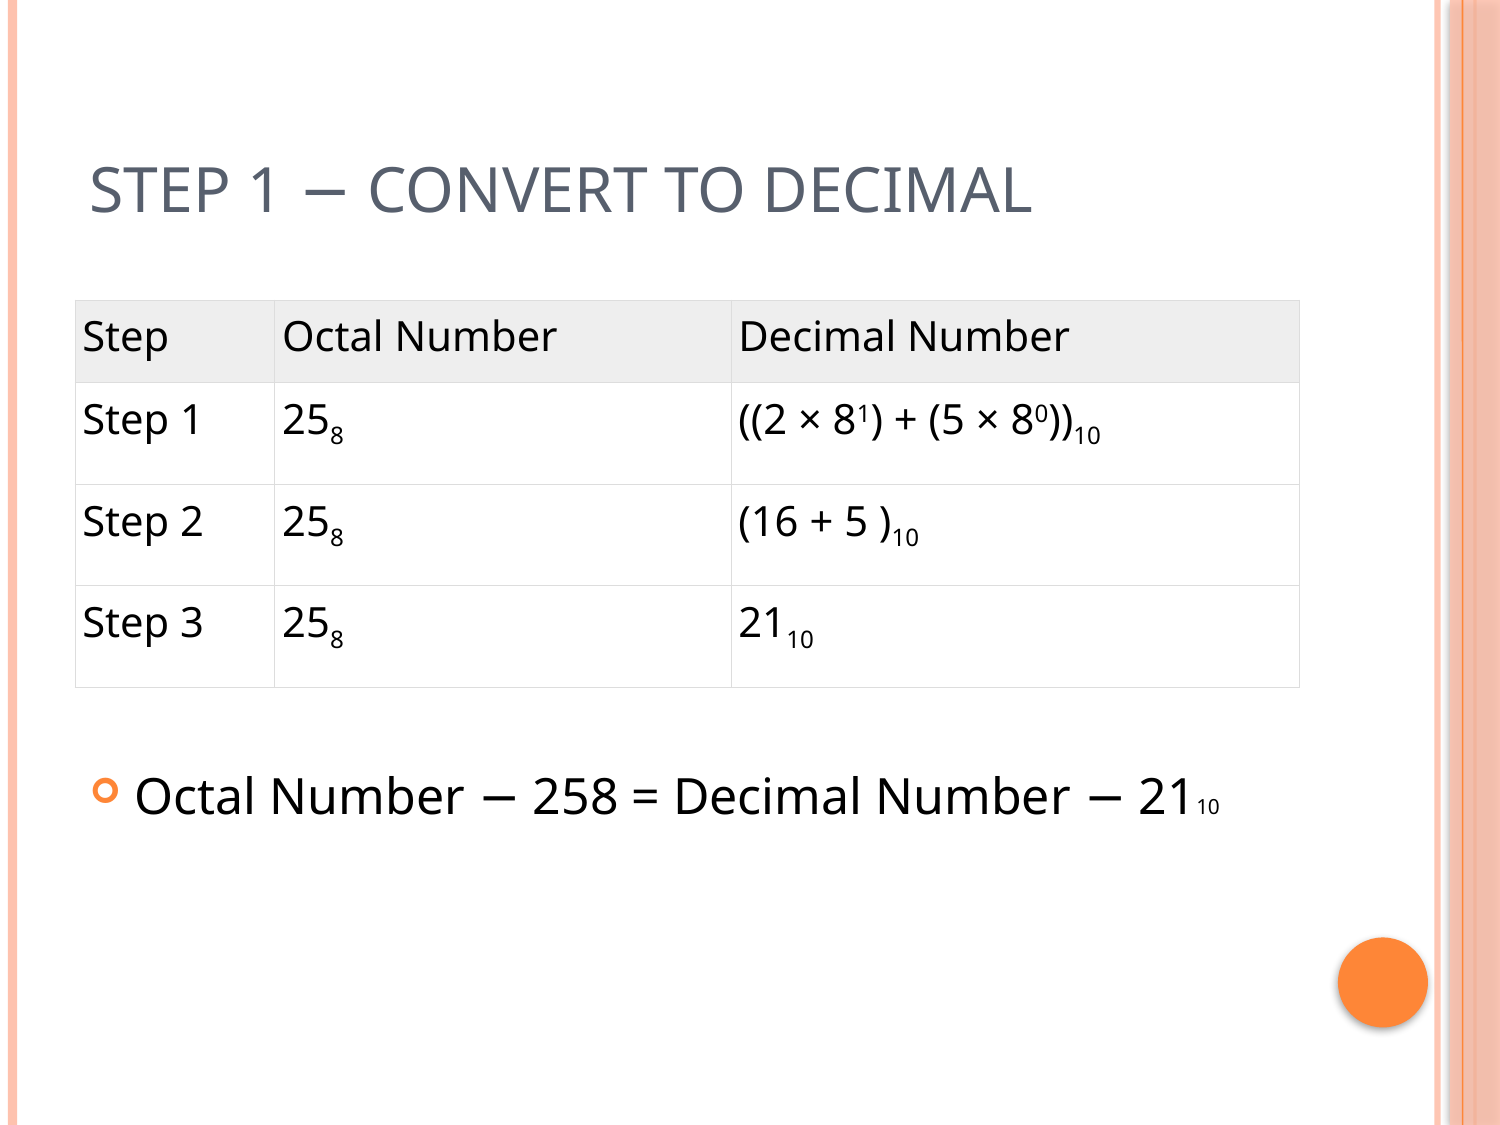

# Step 1 − Convert to Decimal
Octal Number − 258 = Decimal Number − 2110
| Step | Octal Number | Decimal Number |
| --- | --- | --- |
| Step 1 | 258 | ((2 × 81) + (5 × 80))10 |
| Step 2 | 258 | (16 + 5 )10 |
| Step 3 | 258 | 2110 |